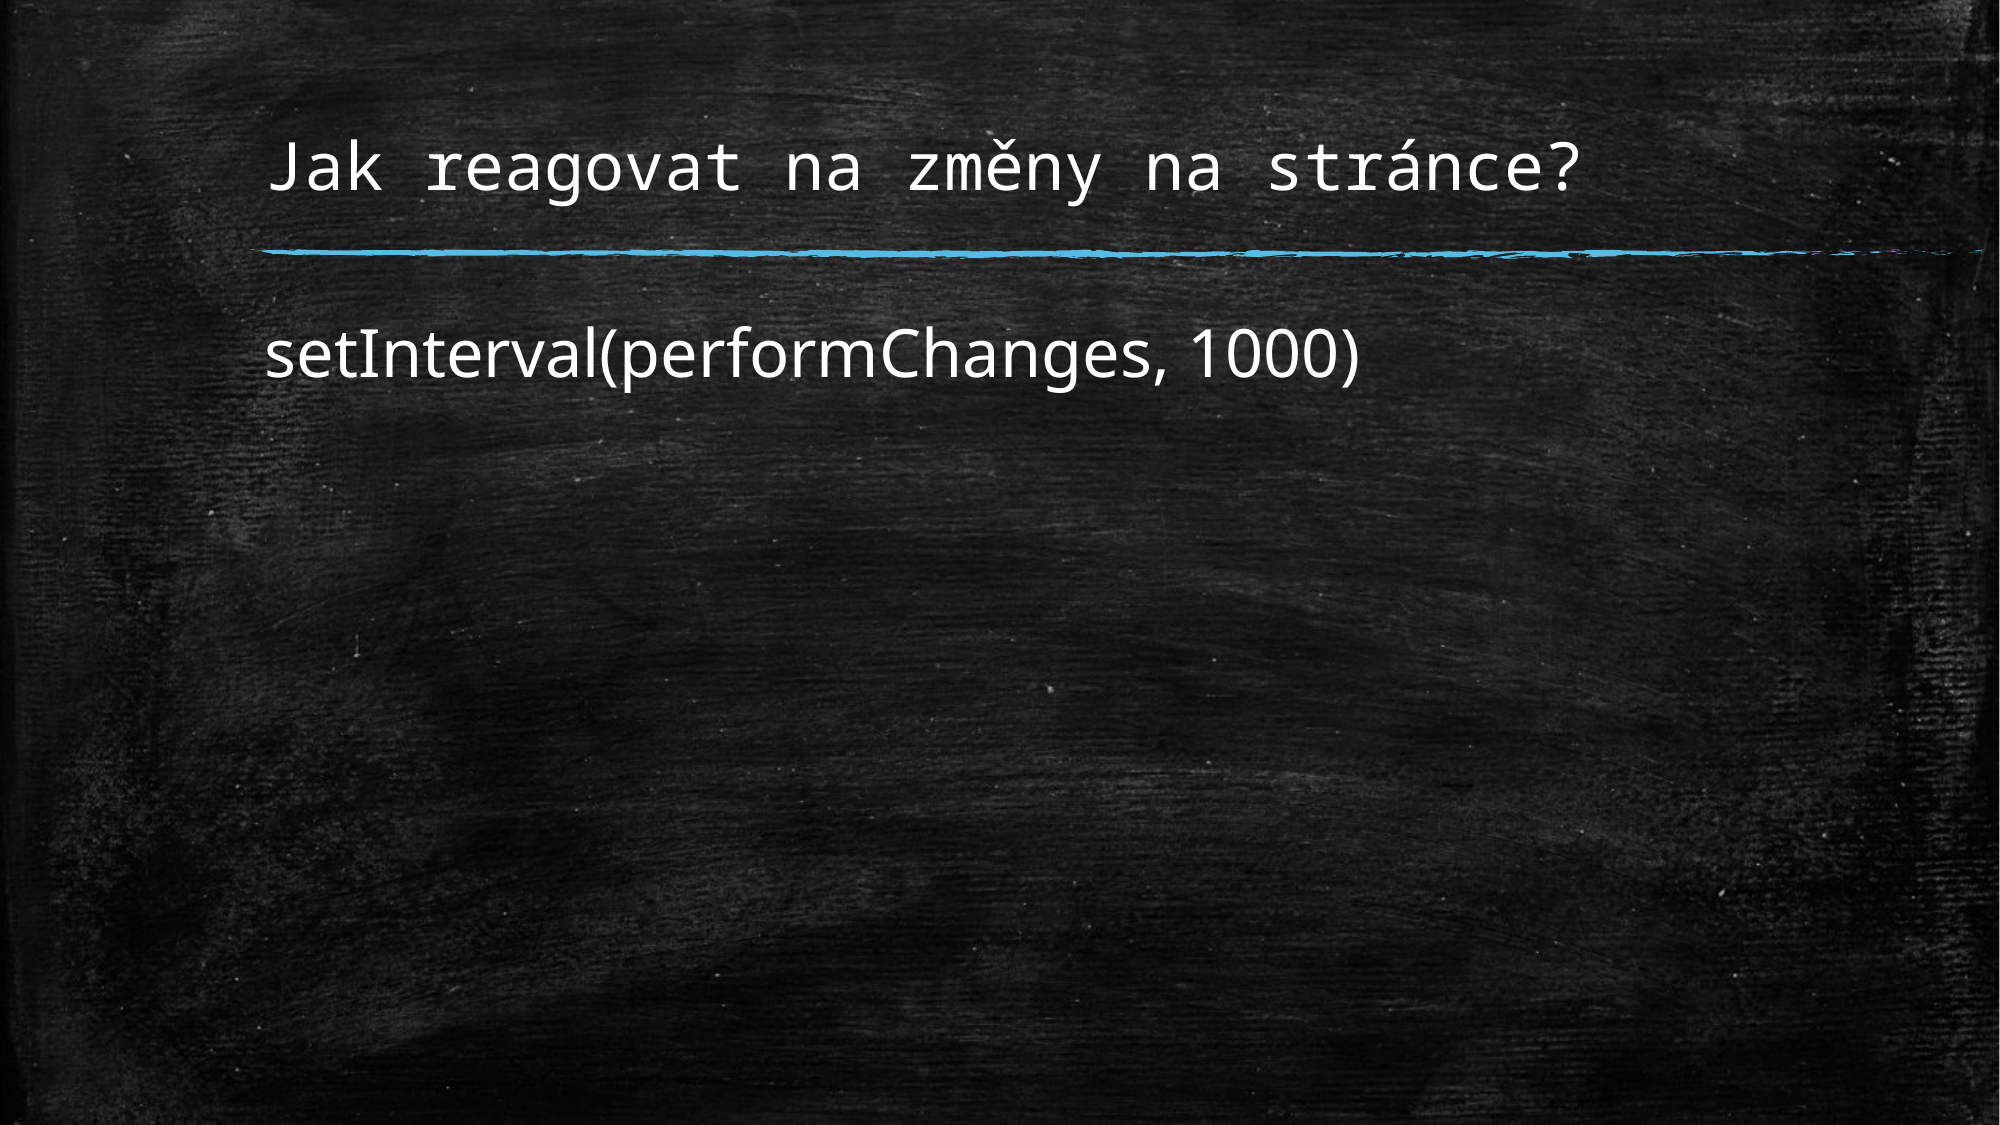

# Jak reagovat na změny na stránce?
setInterval(performChanges, 1000)